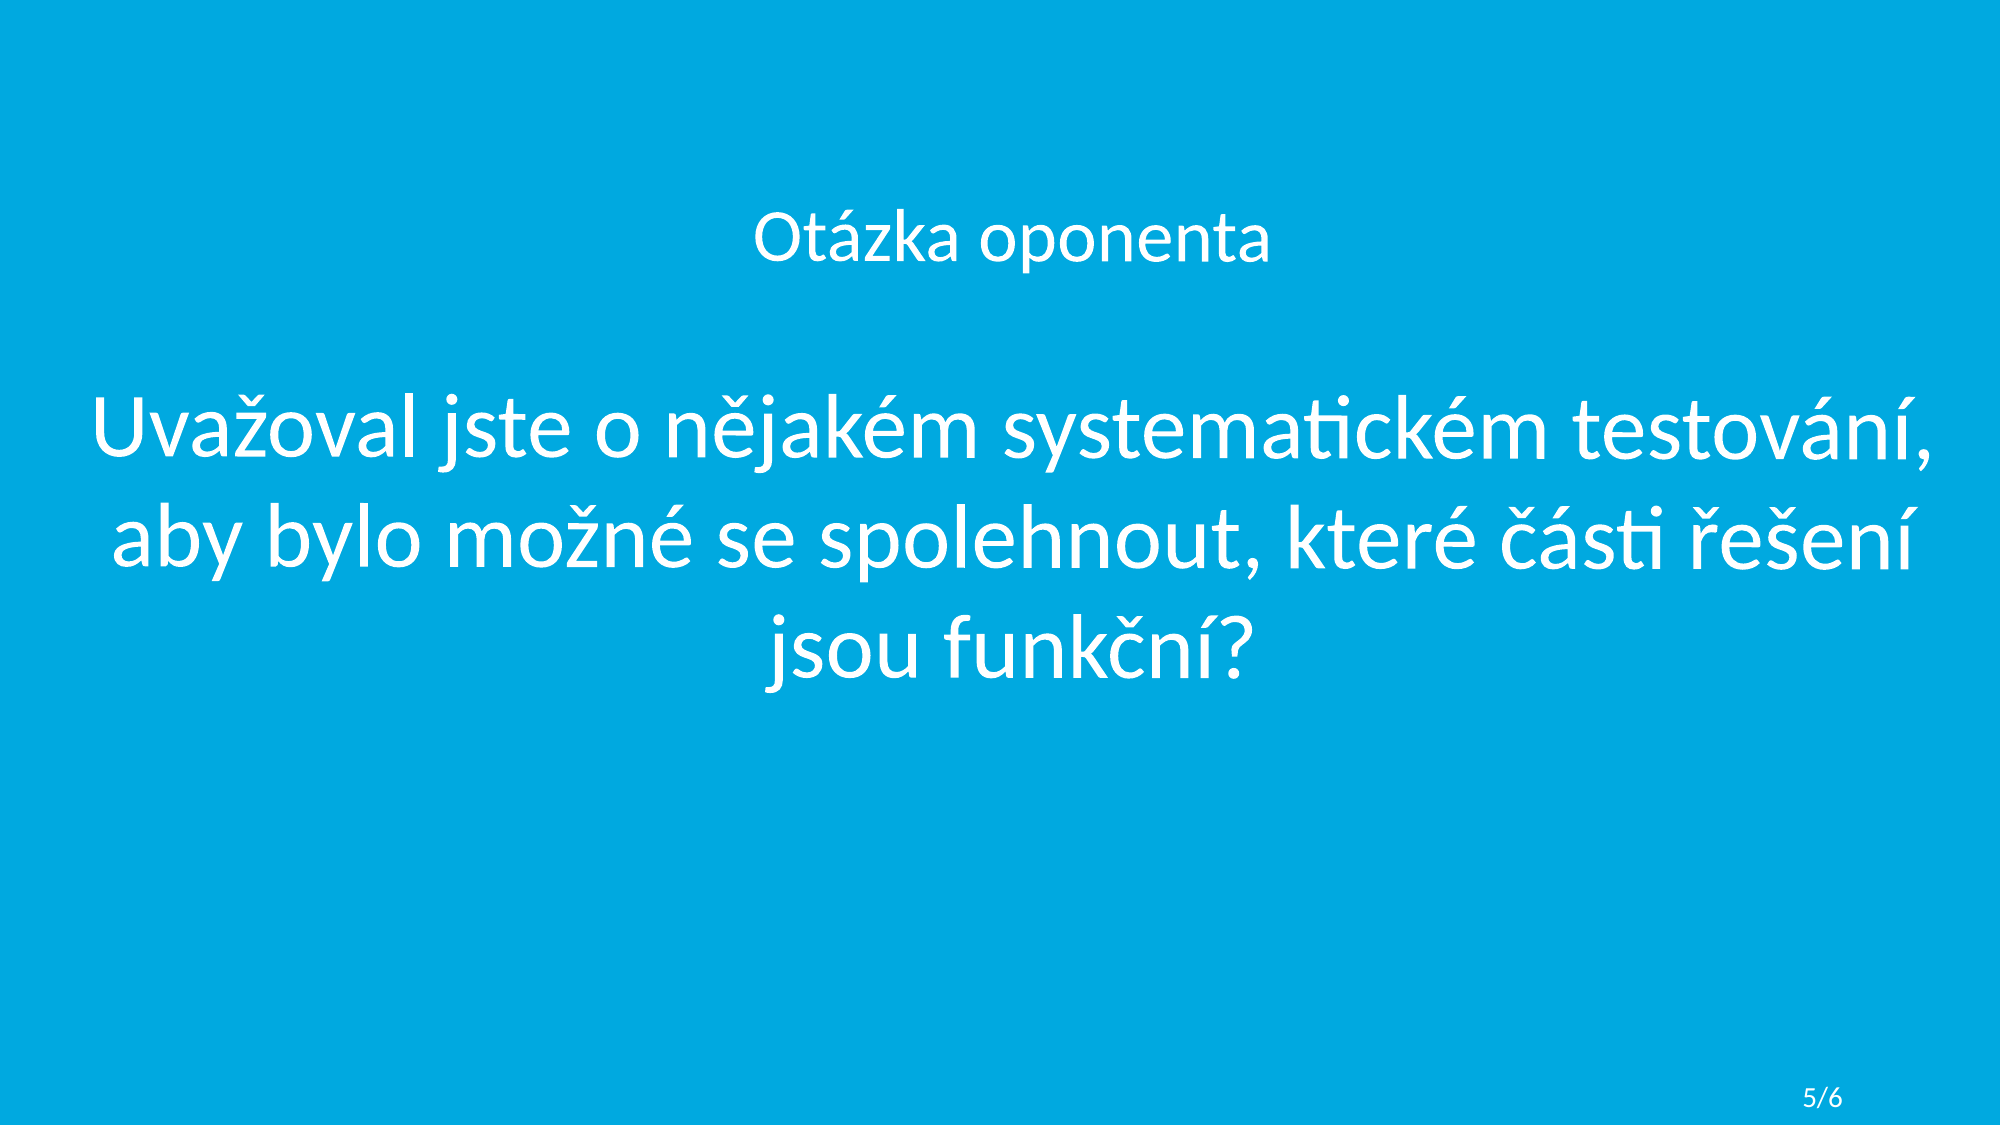

Otázka oponenta
Uvažoval jste o nějakém systematickém testování, aby bylo možné se spolehnout, které části řešení jsou funkční?
Záhlaví (01.01.2016)
5/6